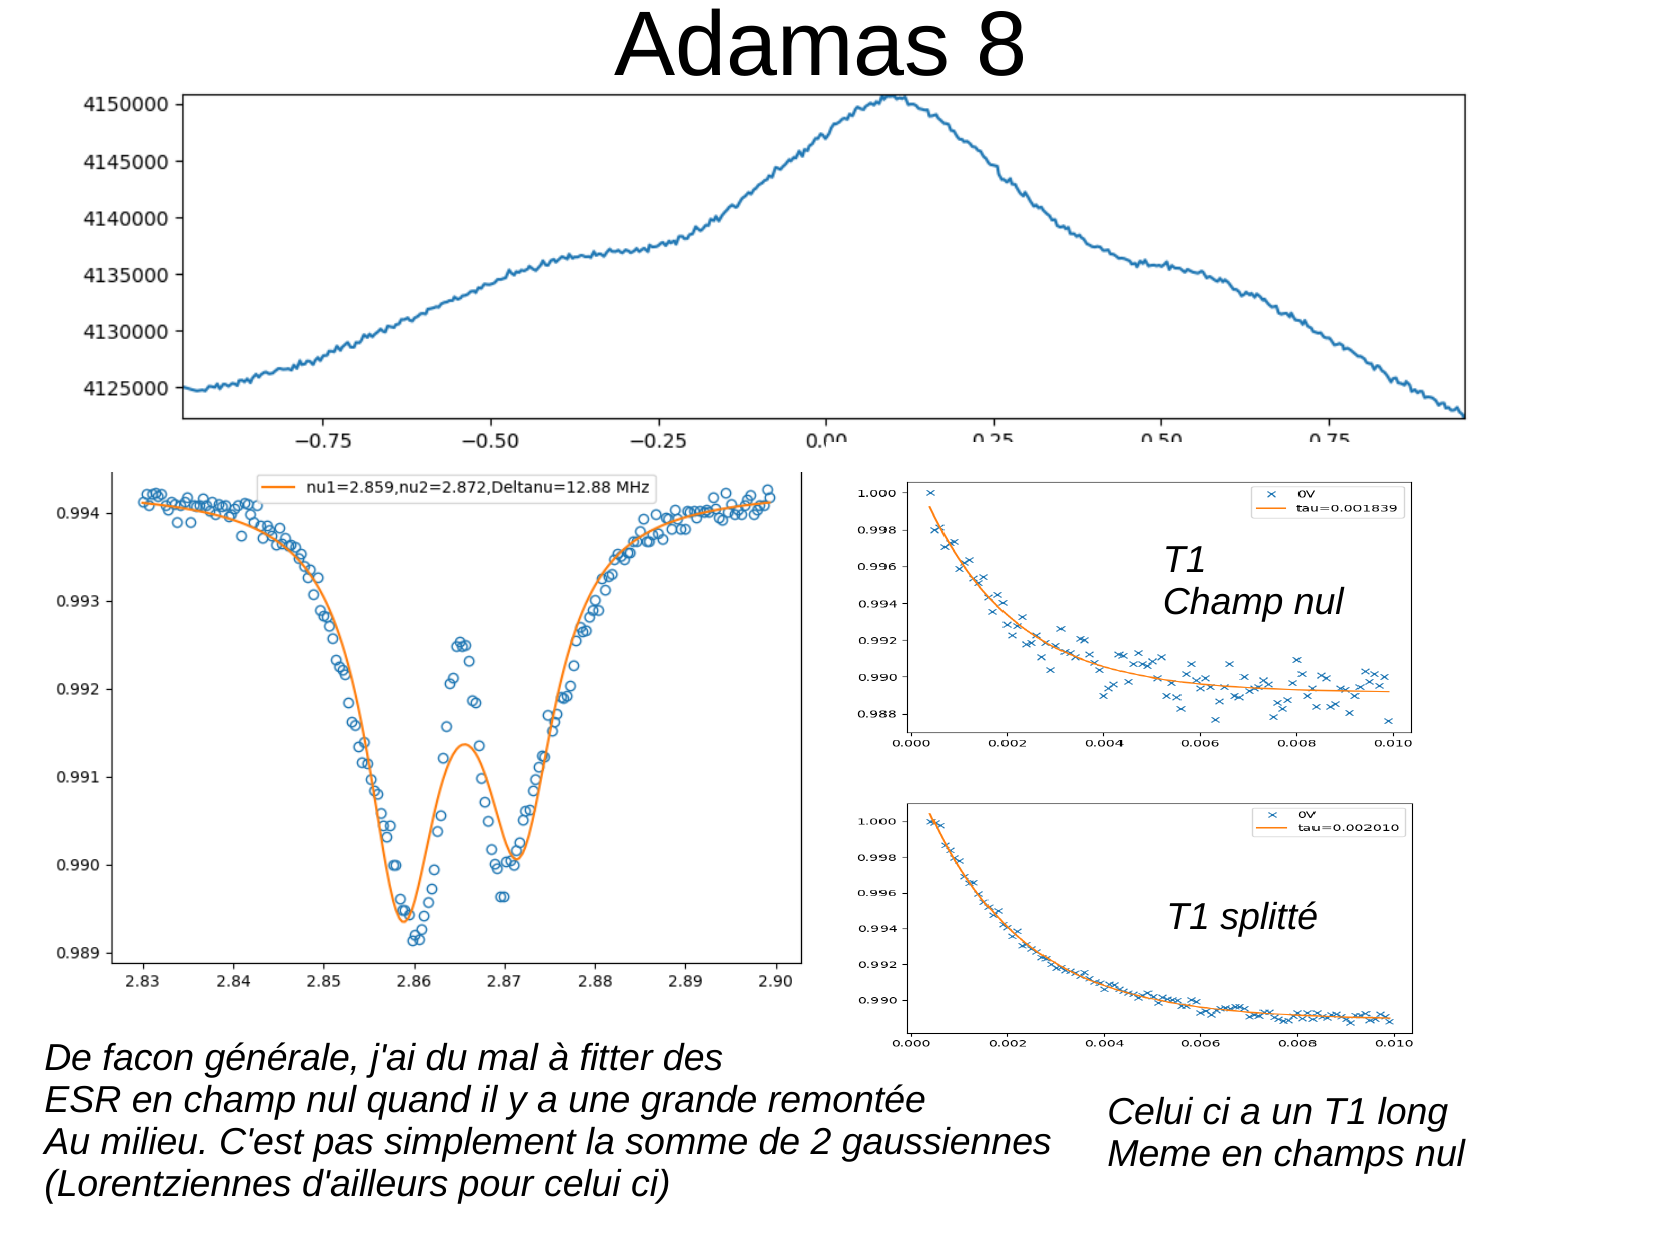

# Adamas 8
T1
Champ nul
T1 splitté
De facon générale, j'ai du mal à fitter des
ESR en champ nul quand il y a une grande remontée
Au milieu. C'est pas simplement la somme de 2 gaussiennes
(Lorentziennes d'ailleurs pour celui ci)
Celui ci a un T1 long
Meme en champs nul